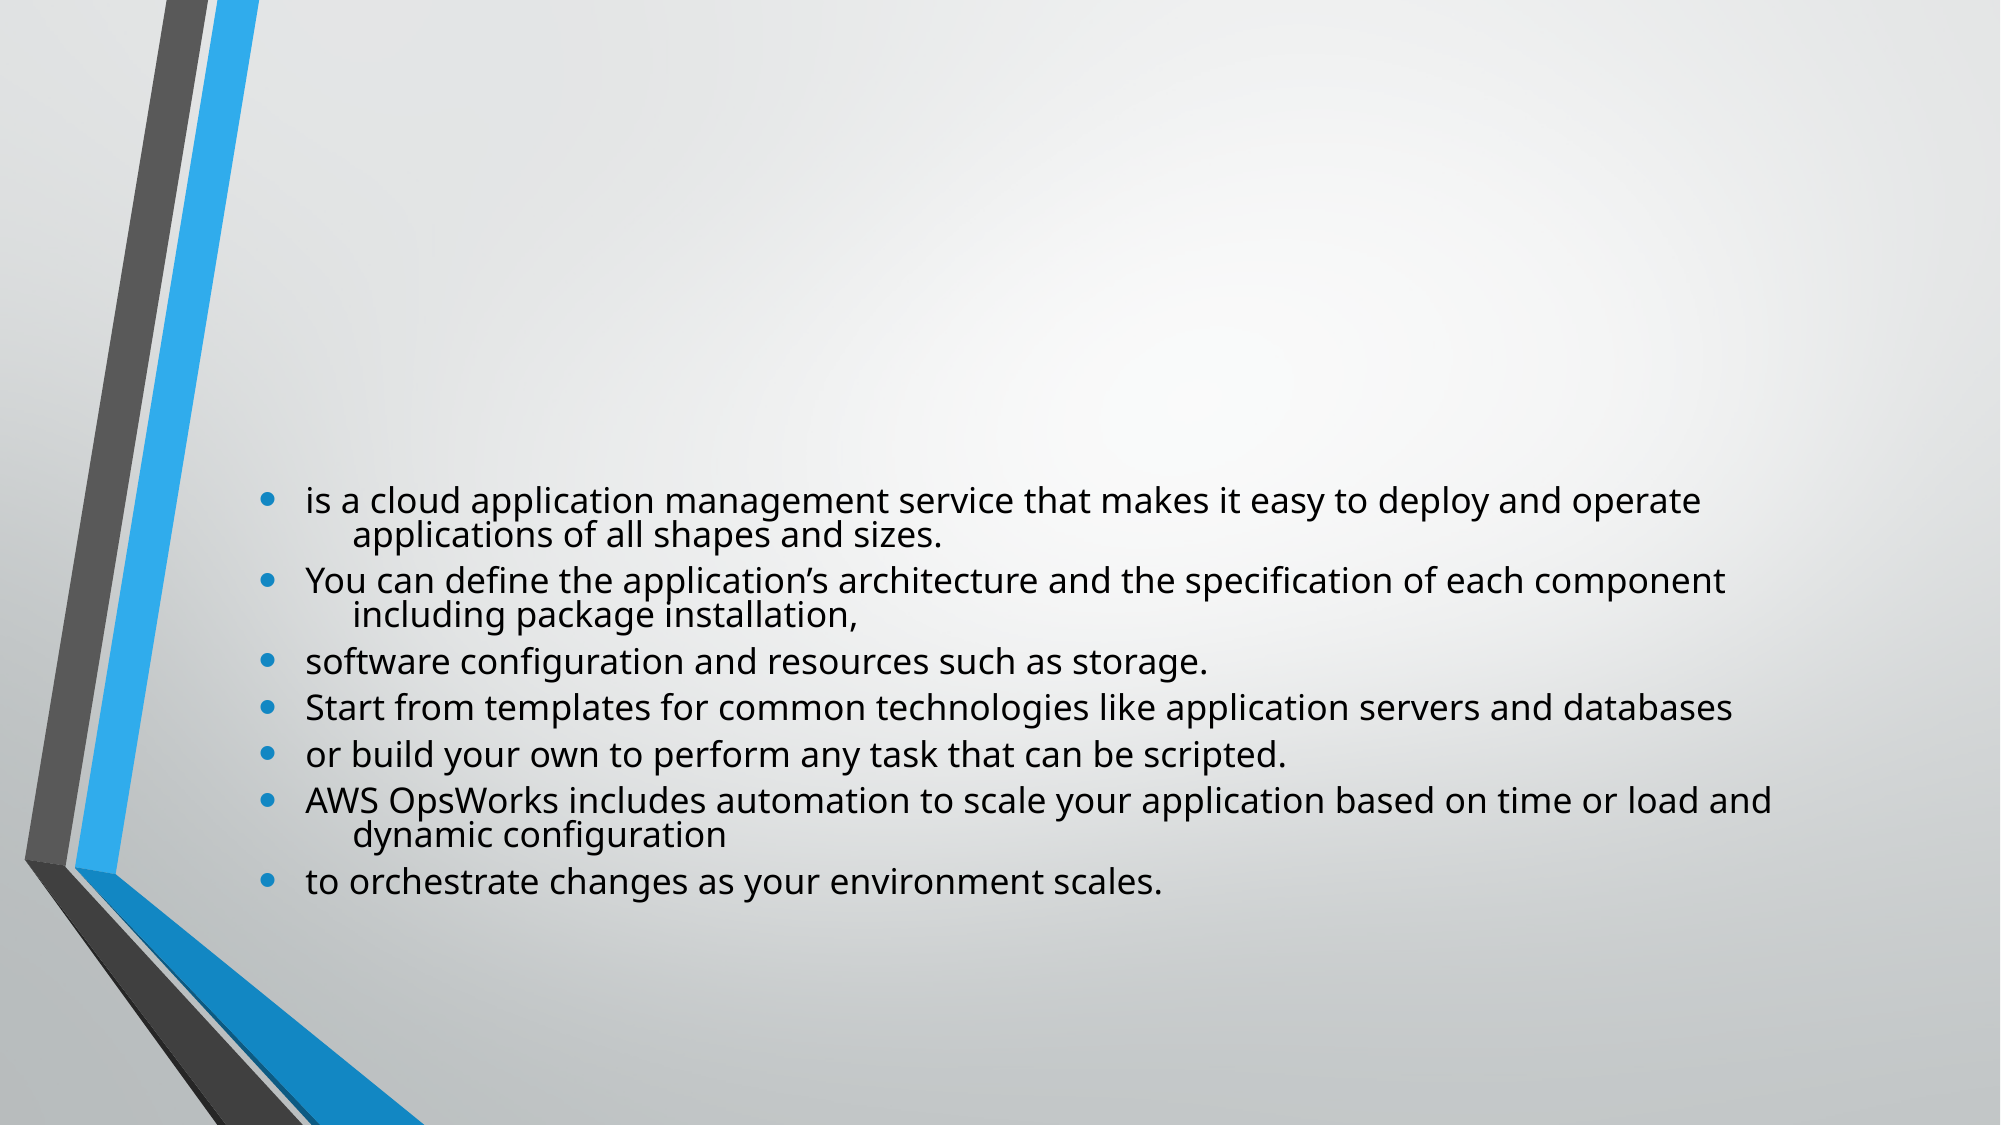

#
is a cloud application management service that makes it easy to deploy and operate applications of all shapes and sizes.
You can define the application’s architecture and the specification of each component including package installation,
software configuration and resources such as storage.
Start from templates for common technologies like application servers and databases
or build your own to perform any task that can be scripted.
AWS OpsWorks includes automation to scale your application based on time or load and dynamic configuration
to orchestrate changes as your environment scales.